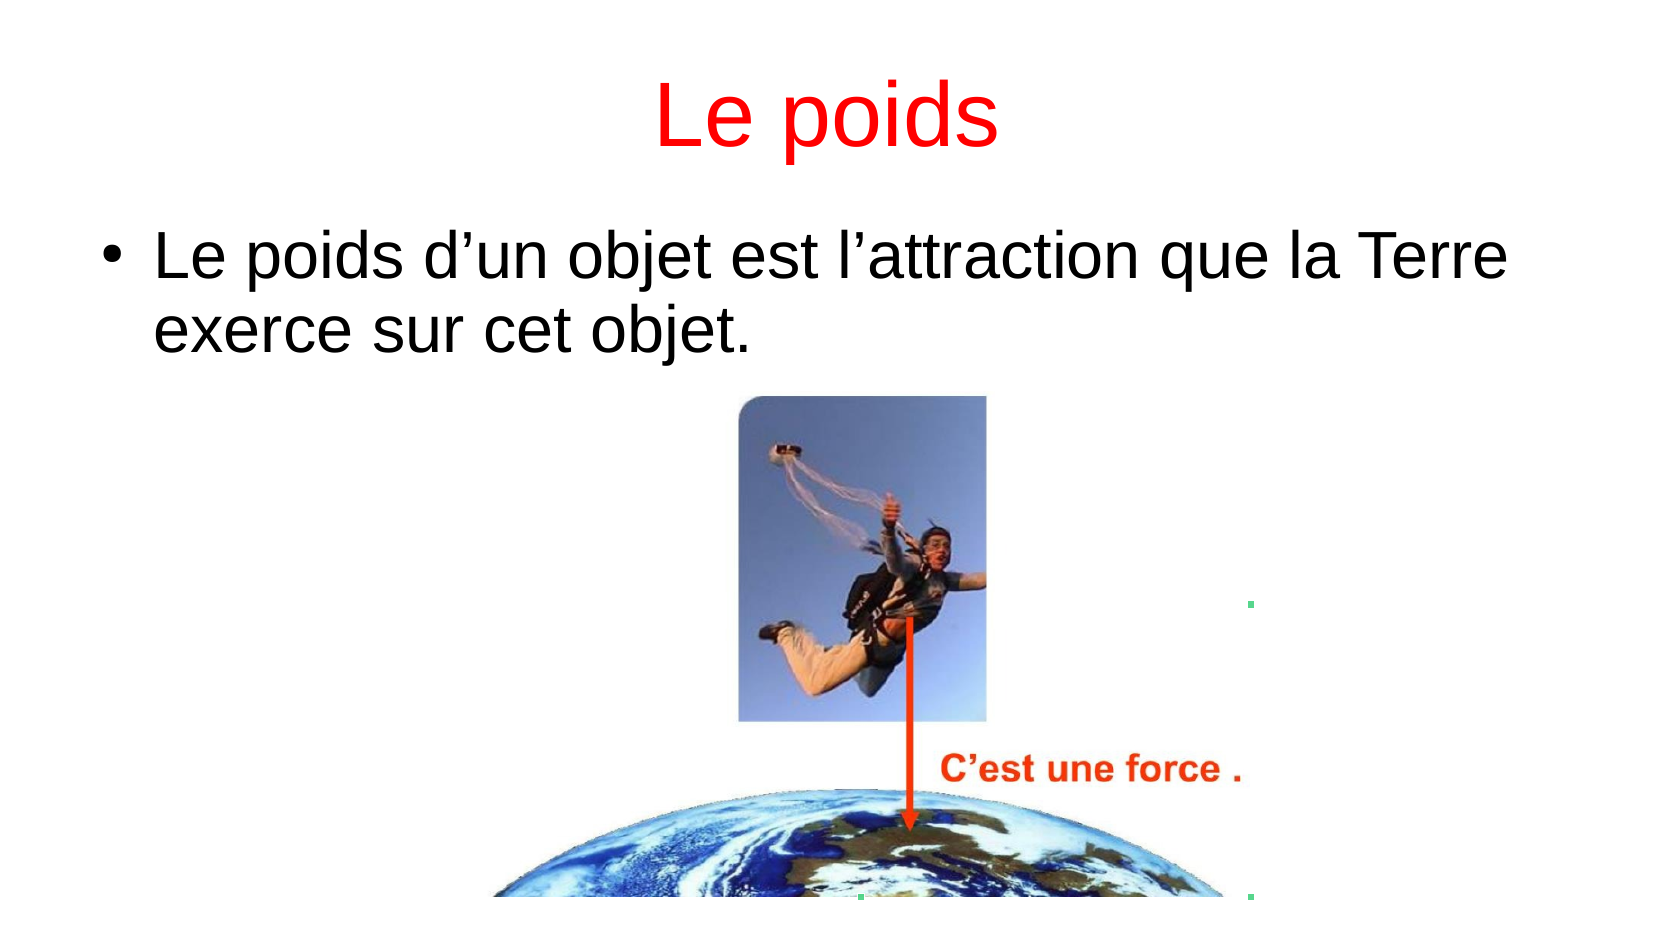

# Le poids
Le poids d’un objet est l’attraction que la Terre exerce sur cet objet.